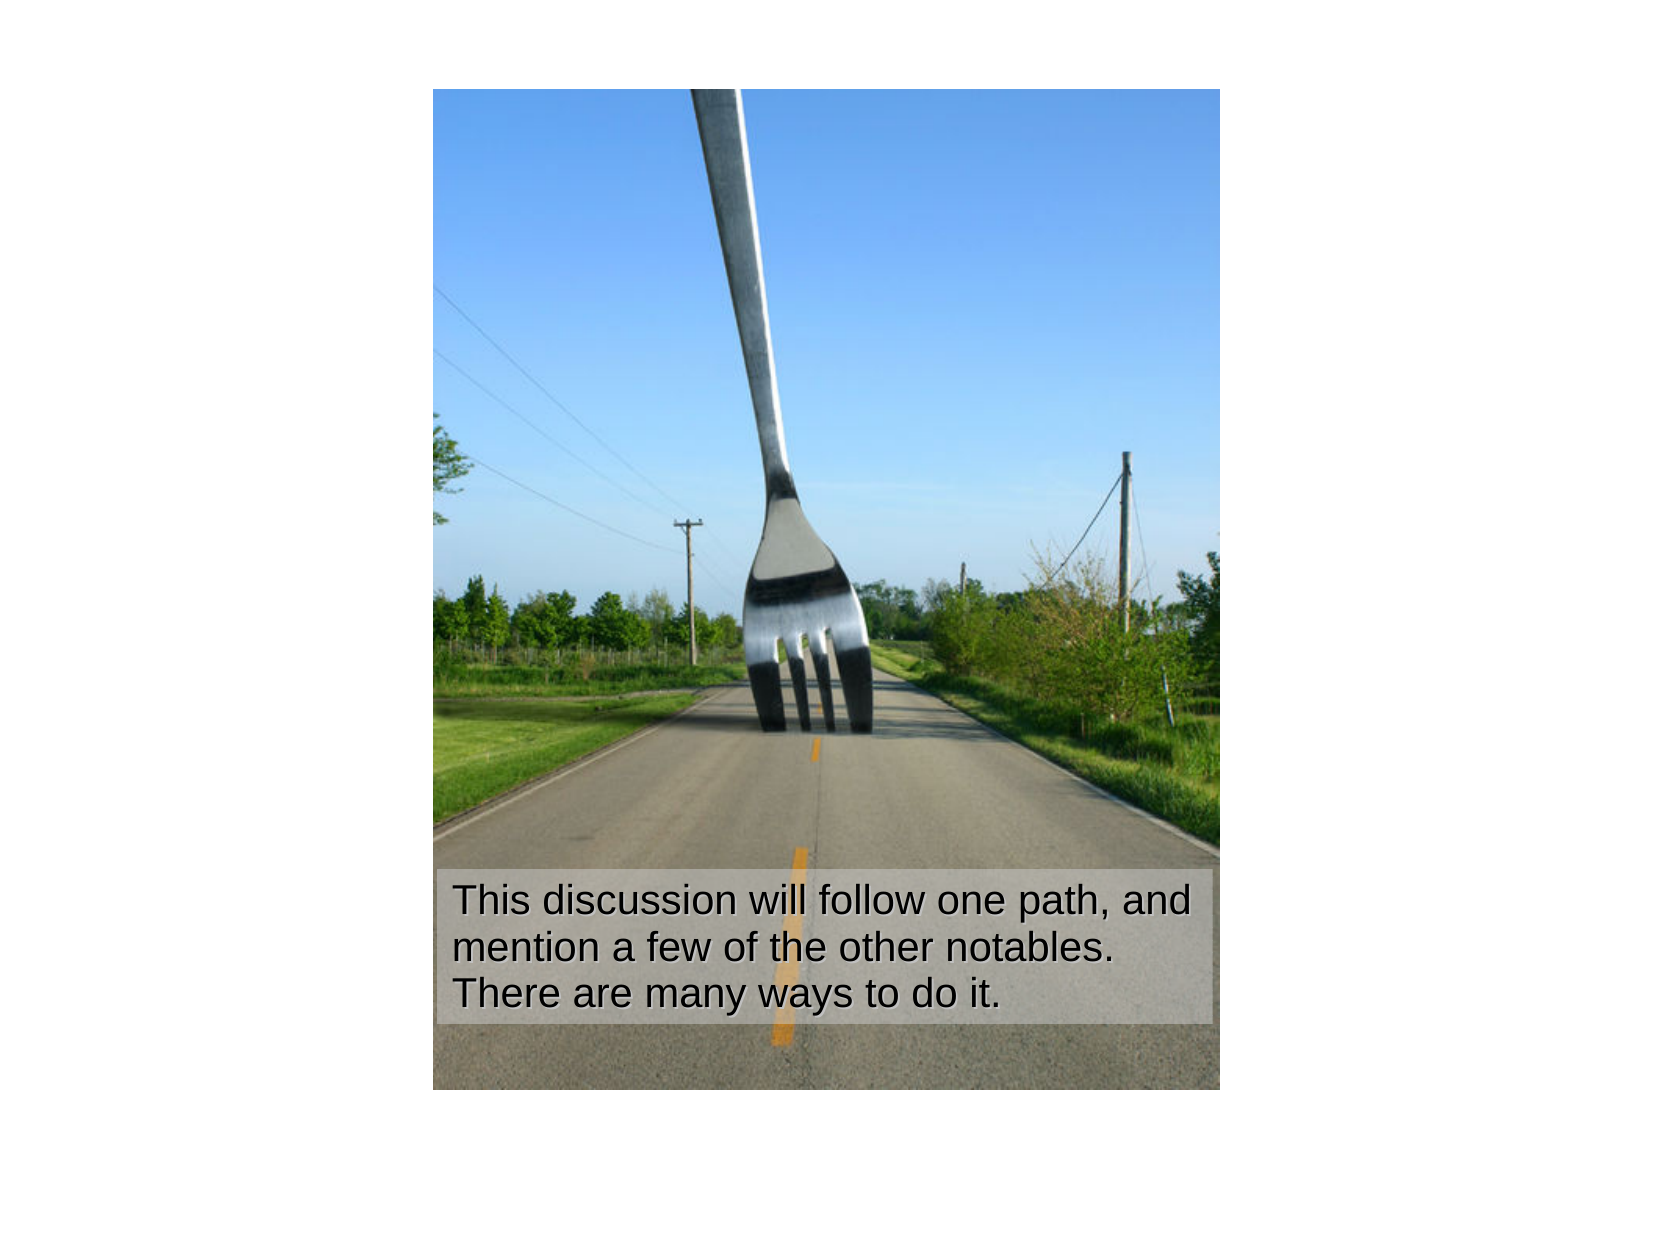

#
This discussion will follow one path, and mention a few of the other notables. There are many ways to do it.